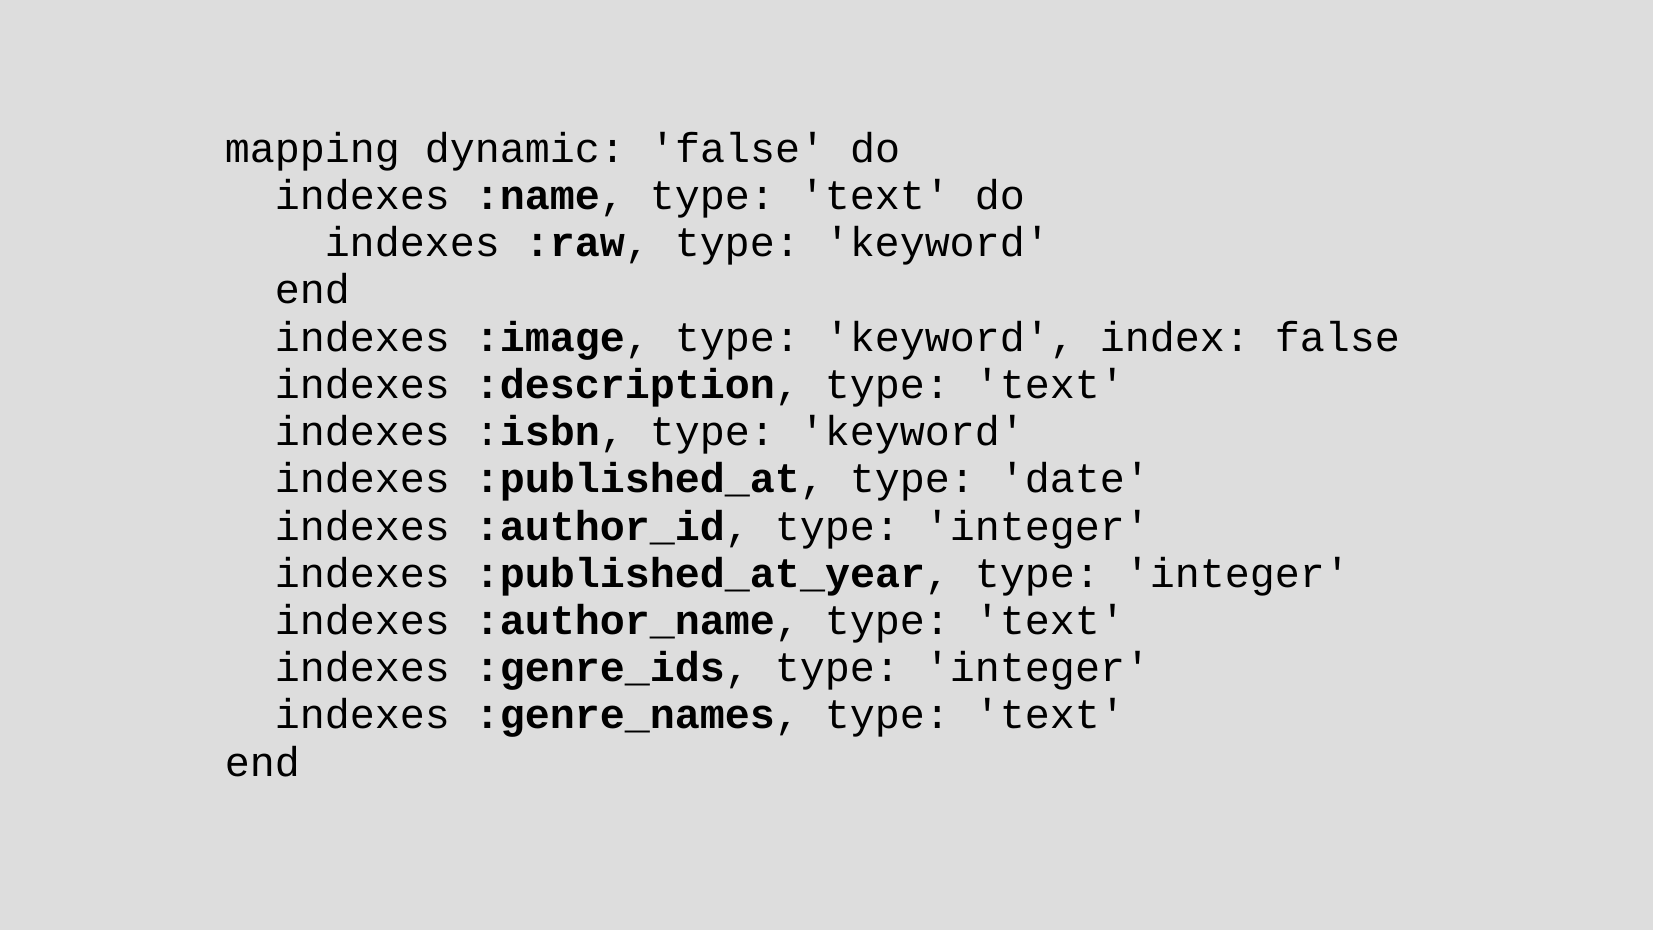

mapping dynamic: 'false' do
 indexes :name, type: 'text' do
 indexes :raw, type: 'keyword'
 end
 indexes :image, type: 'keyword', index: false
 indexes :description, type: 'text'
 indexes :isbn, type: 'keyword'
 indexes :published_at, type: 'date'
 indexes :author_id, type: 'integer'
 indexes :published_at_year, type: 'integer'
 indexes :author_name, type: 'text'
 indexes :genre_ids, type: 'integer'
 indexes :genre_names, type: 'text'
end